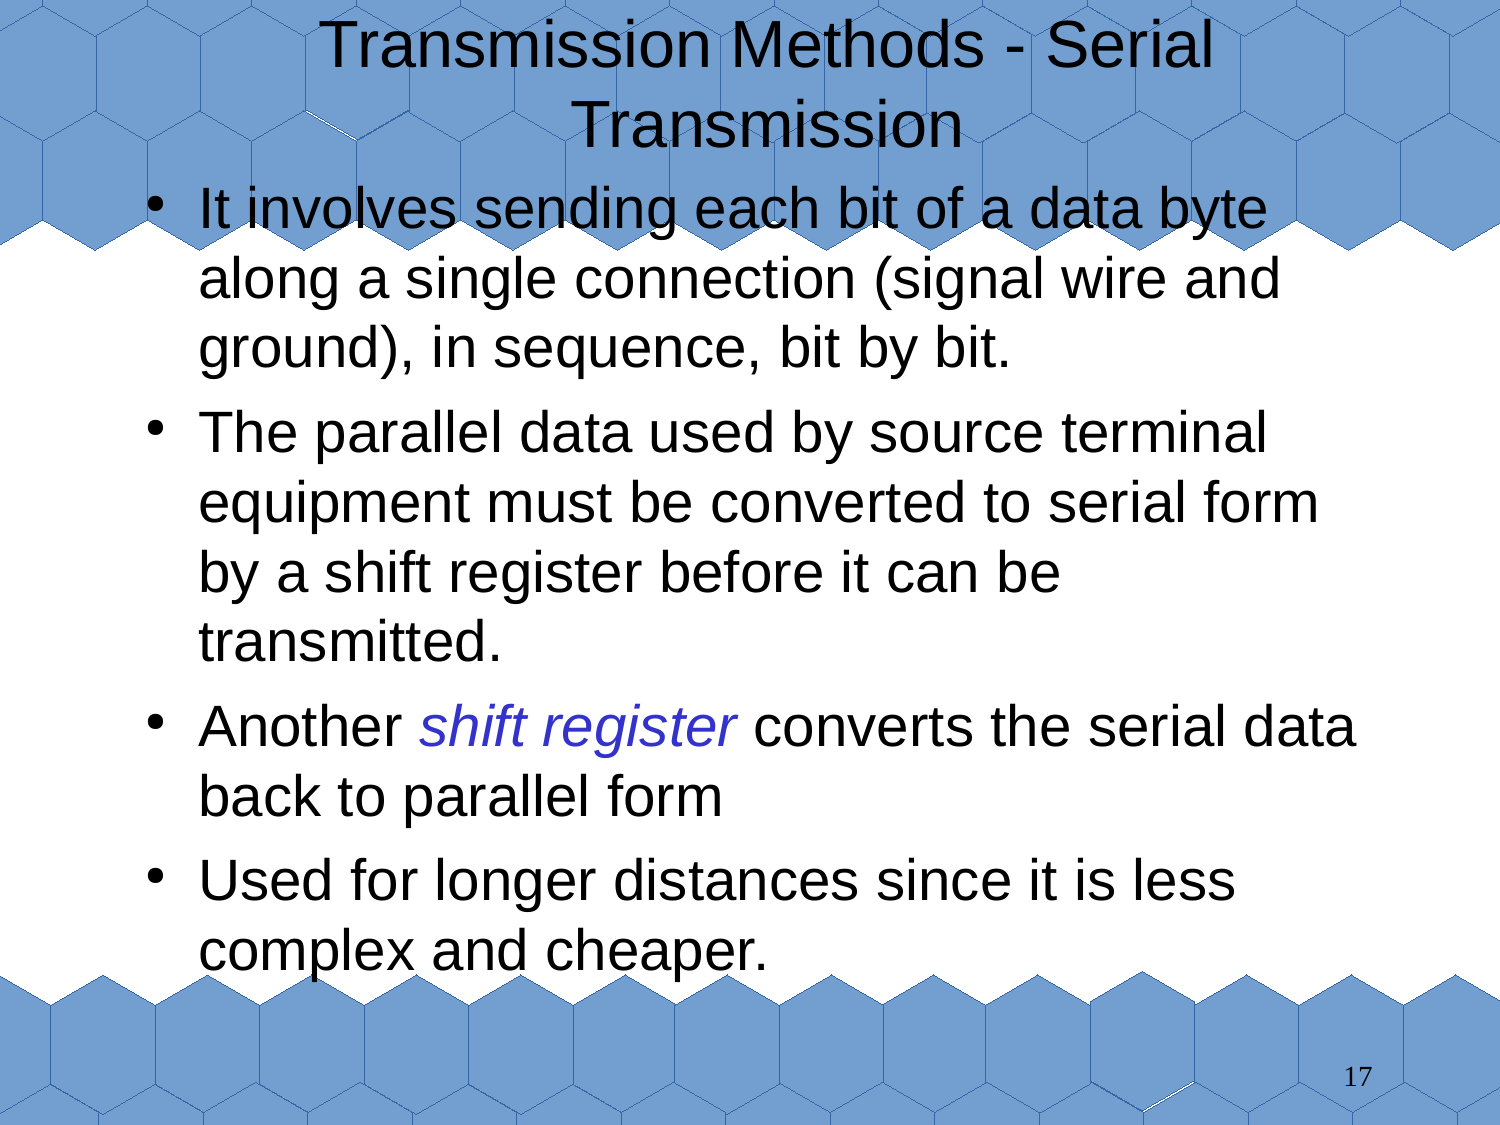

# Transmission Methods - Serial Transmission
It involves sending each bit of a data byte along a single connection (signal wire and ground), in sequence, bit by bit.
The parallel data used by source terminal equipment must be converted to serial form by a shift register before it can be transmitted.
Another shift register converts the serial data back to parallel form
Used for longer distances since it is less complex and cheaper.